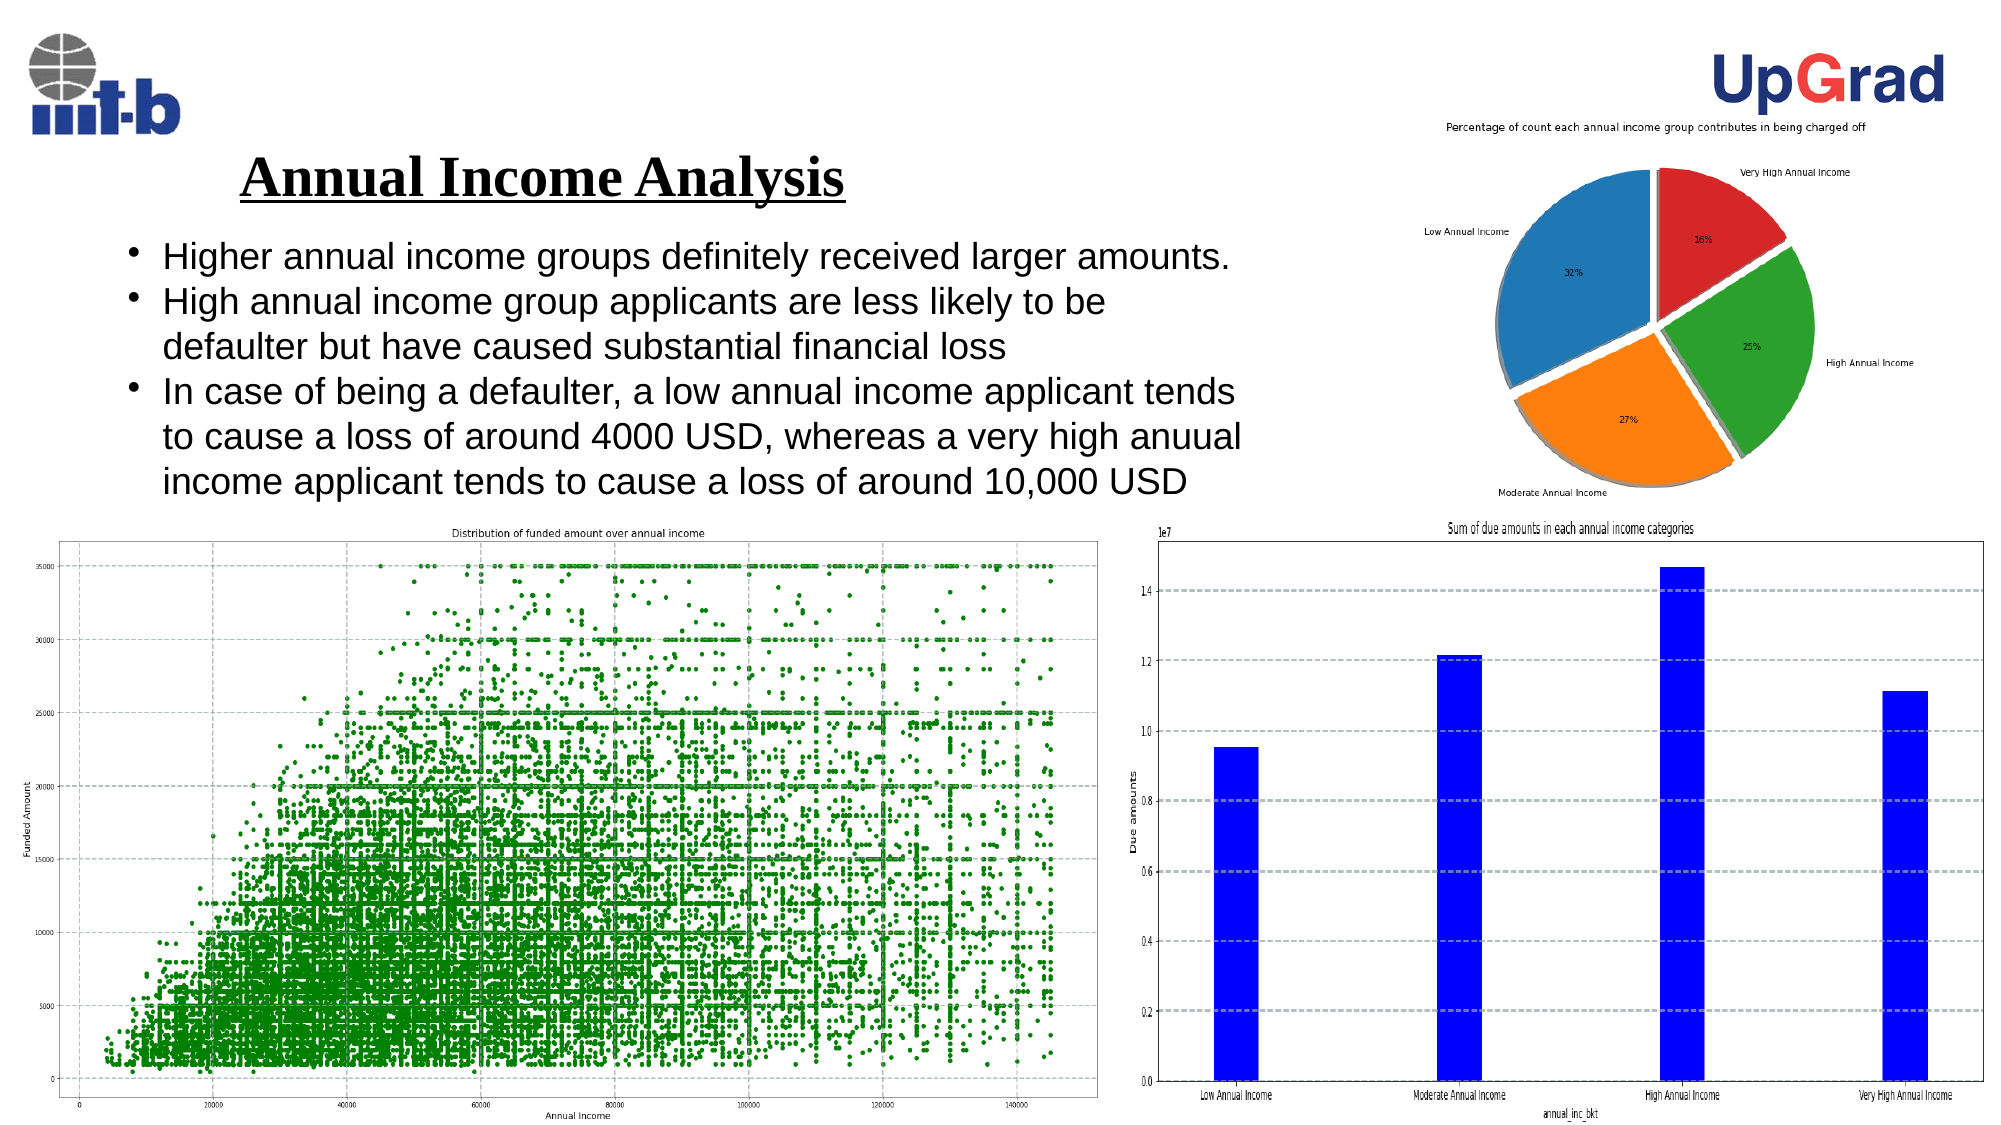

Annual Income Analysis
Higher annual income groups definitely received larger amounts.
High annual income group applicants are less likely to be defaulter but have caused substantial financial loss
In case of being a defaulter, a low annual income applicant tends to cause a loss of around 4000 USD, whereas a very high anuual income applicant tends to cause a loss of around 10,000 USD